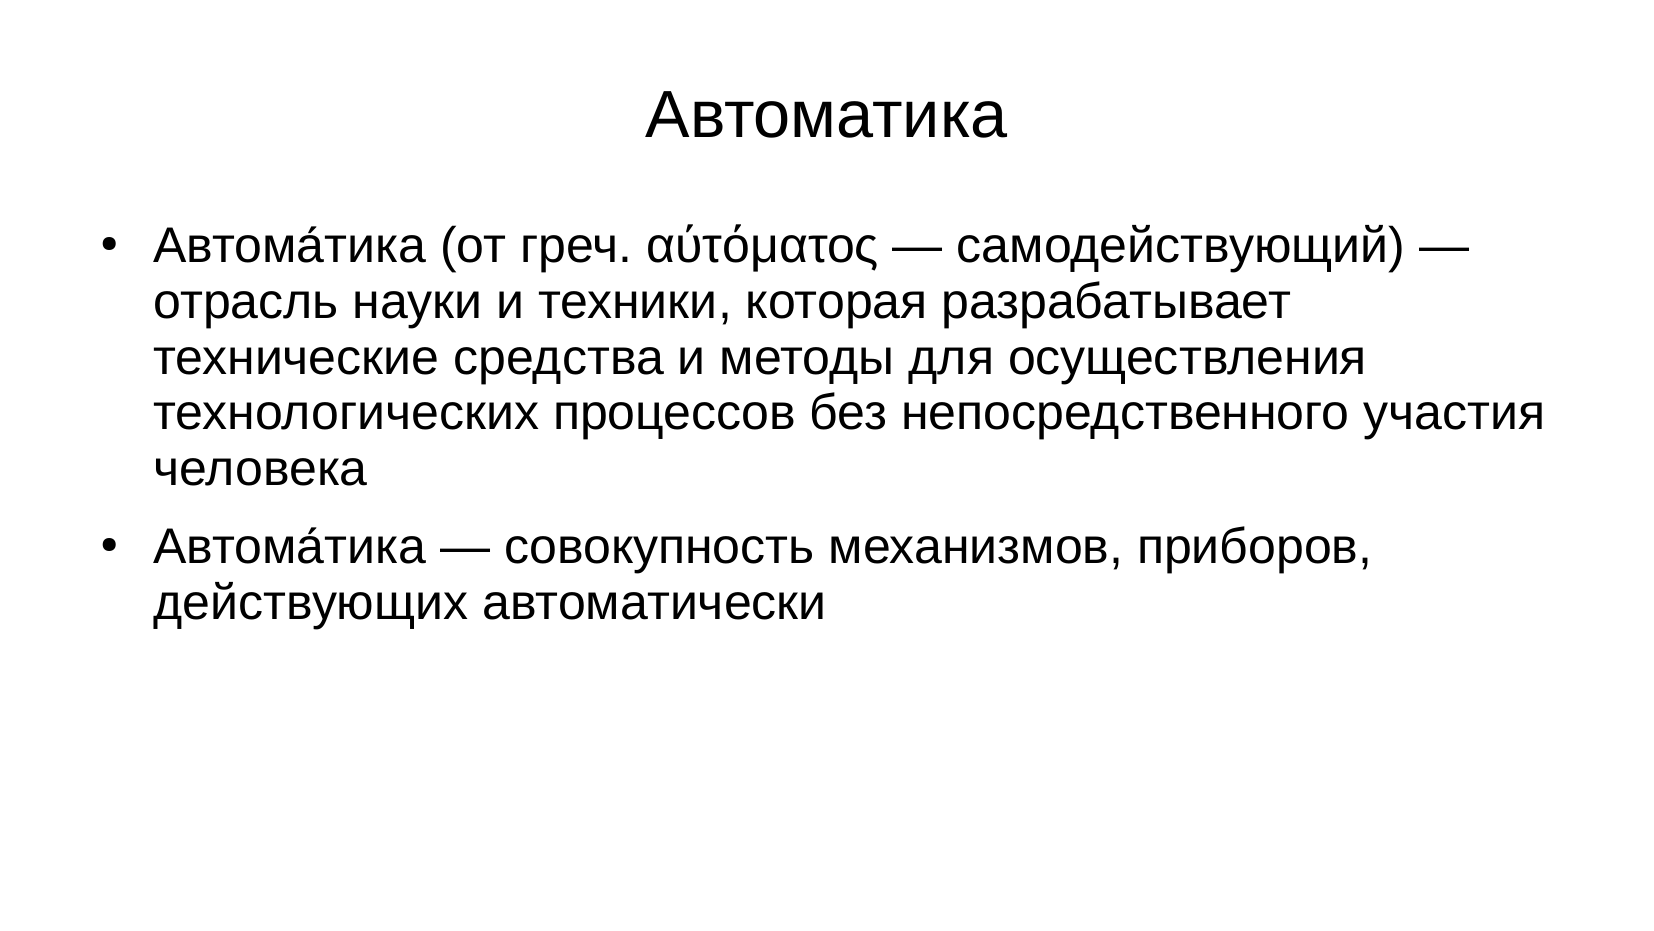

# Автоматика
Автома́тика (от греч. αύτόματος — самодействующий) — отрасль науки и техники, которая разрабатывает технические средства и методы для осуществления технологических процессов без непосредственного участия человека
Автома́тика — совокупность механизмов, приборов, действующих автоматически